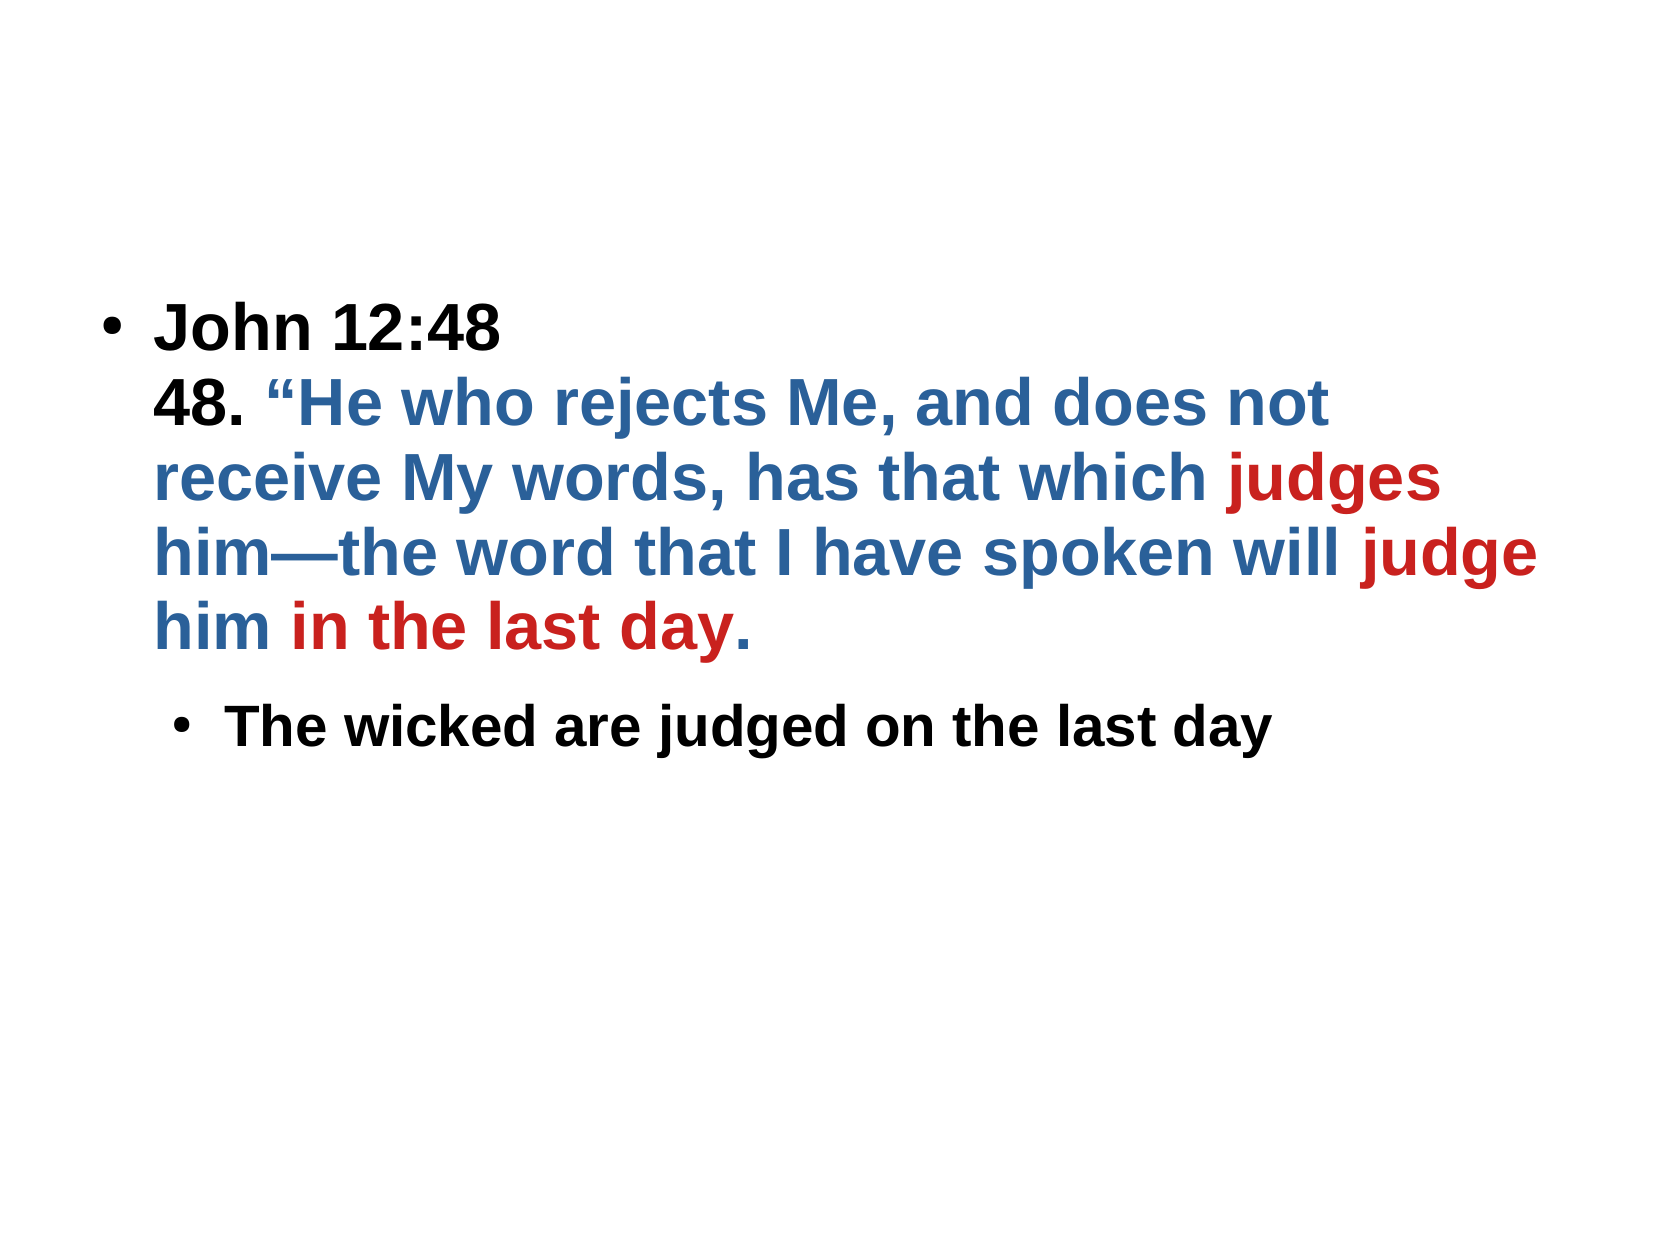

#
John 12:48
48. “He who rejects Me, and does not receive My words, has that which judges him—the word that I have spoken will judge him in the last day.
The wicked are judged on the last day